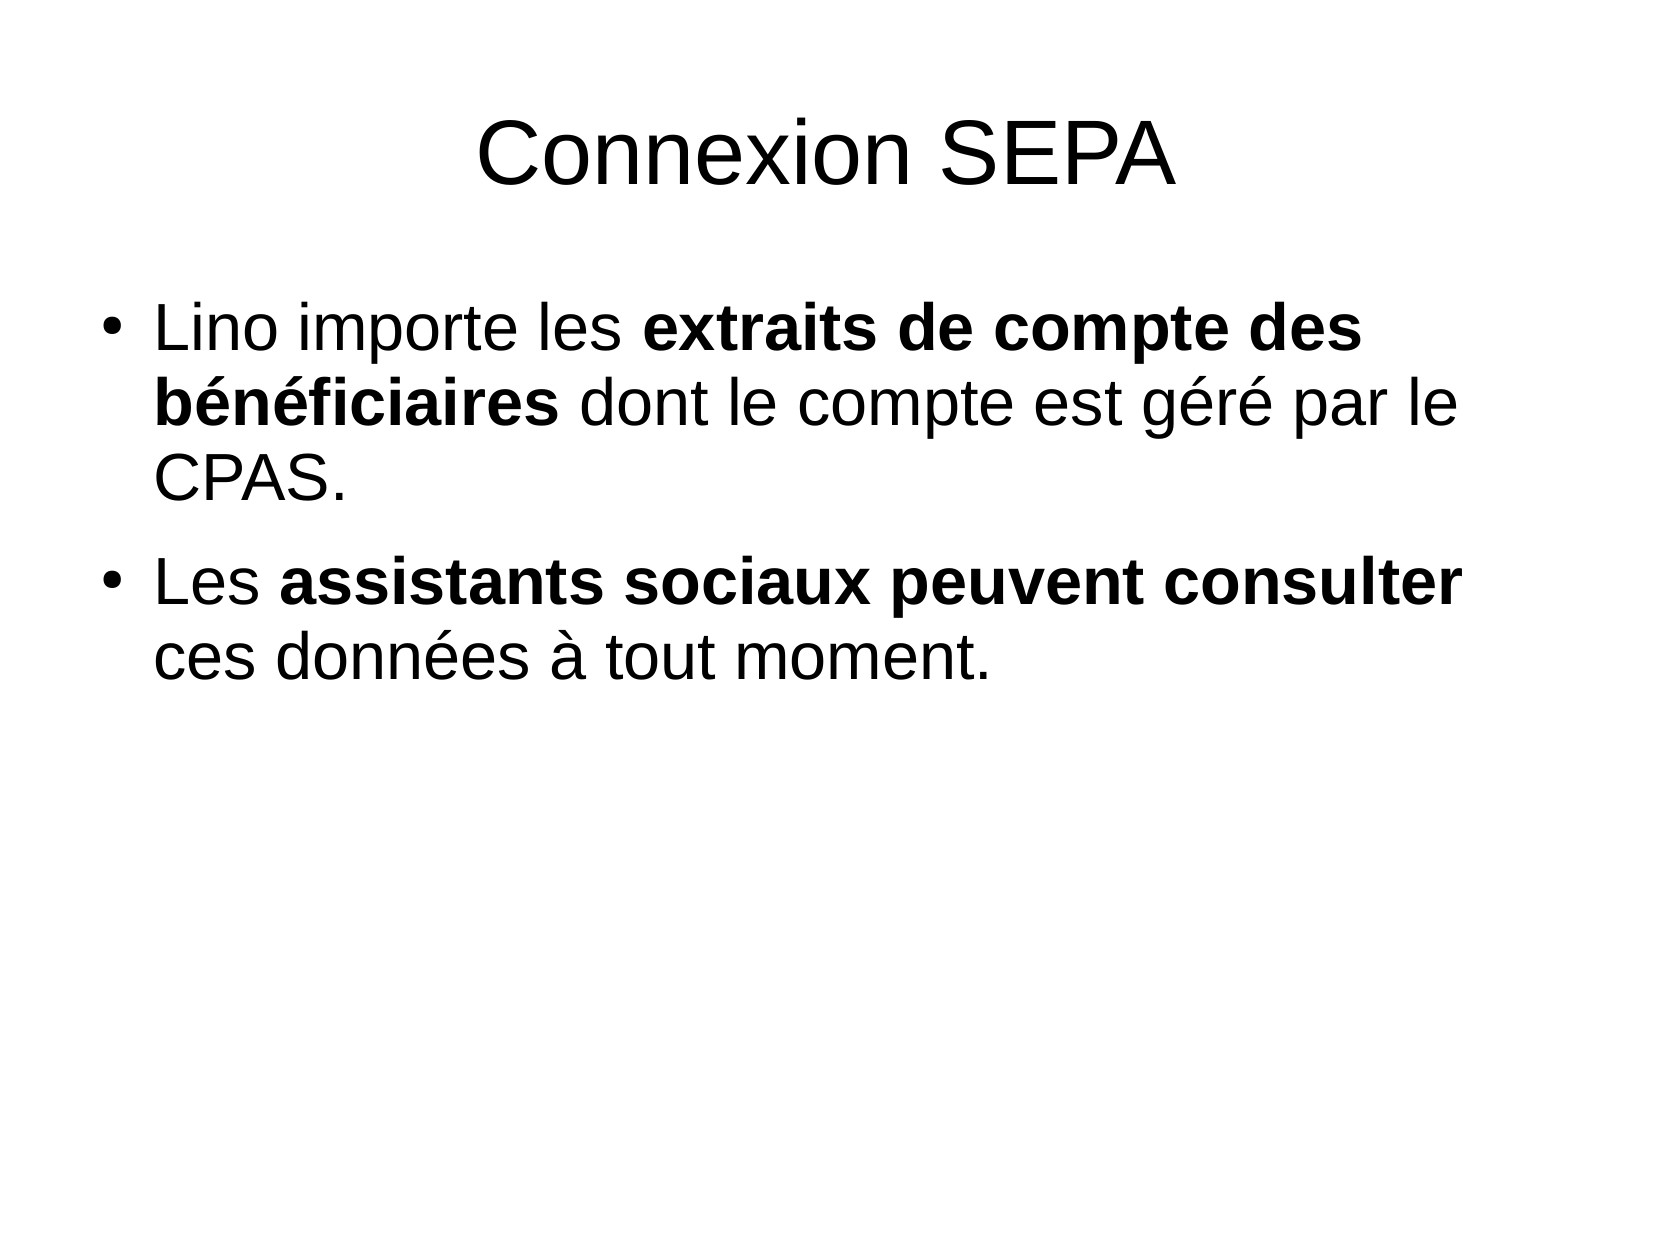

# Connexion SEPA
Lino importe les extraits de compte des bénéficiaires dont le compte est géré par le CPAS.
Les assistants sociaux peuvent consulter ces données à tout moment.